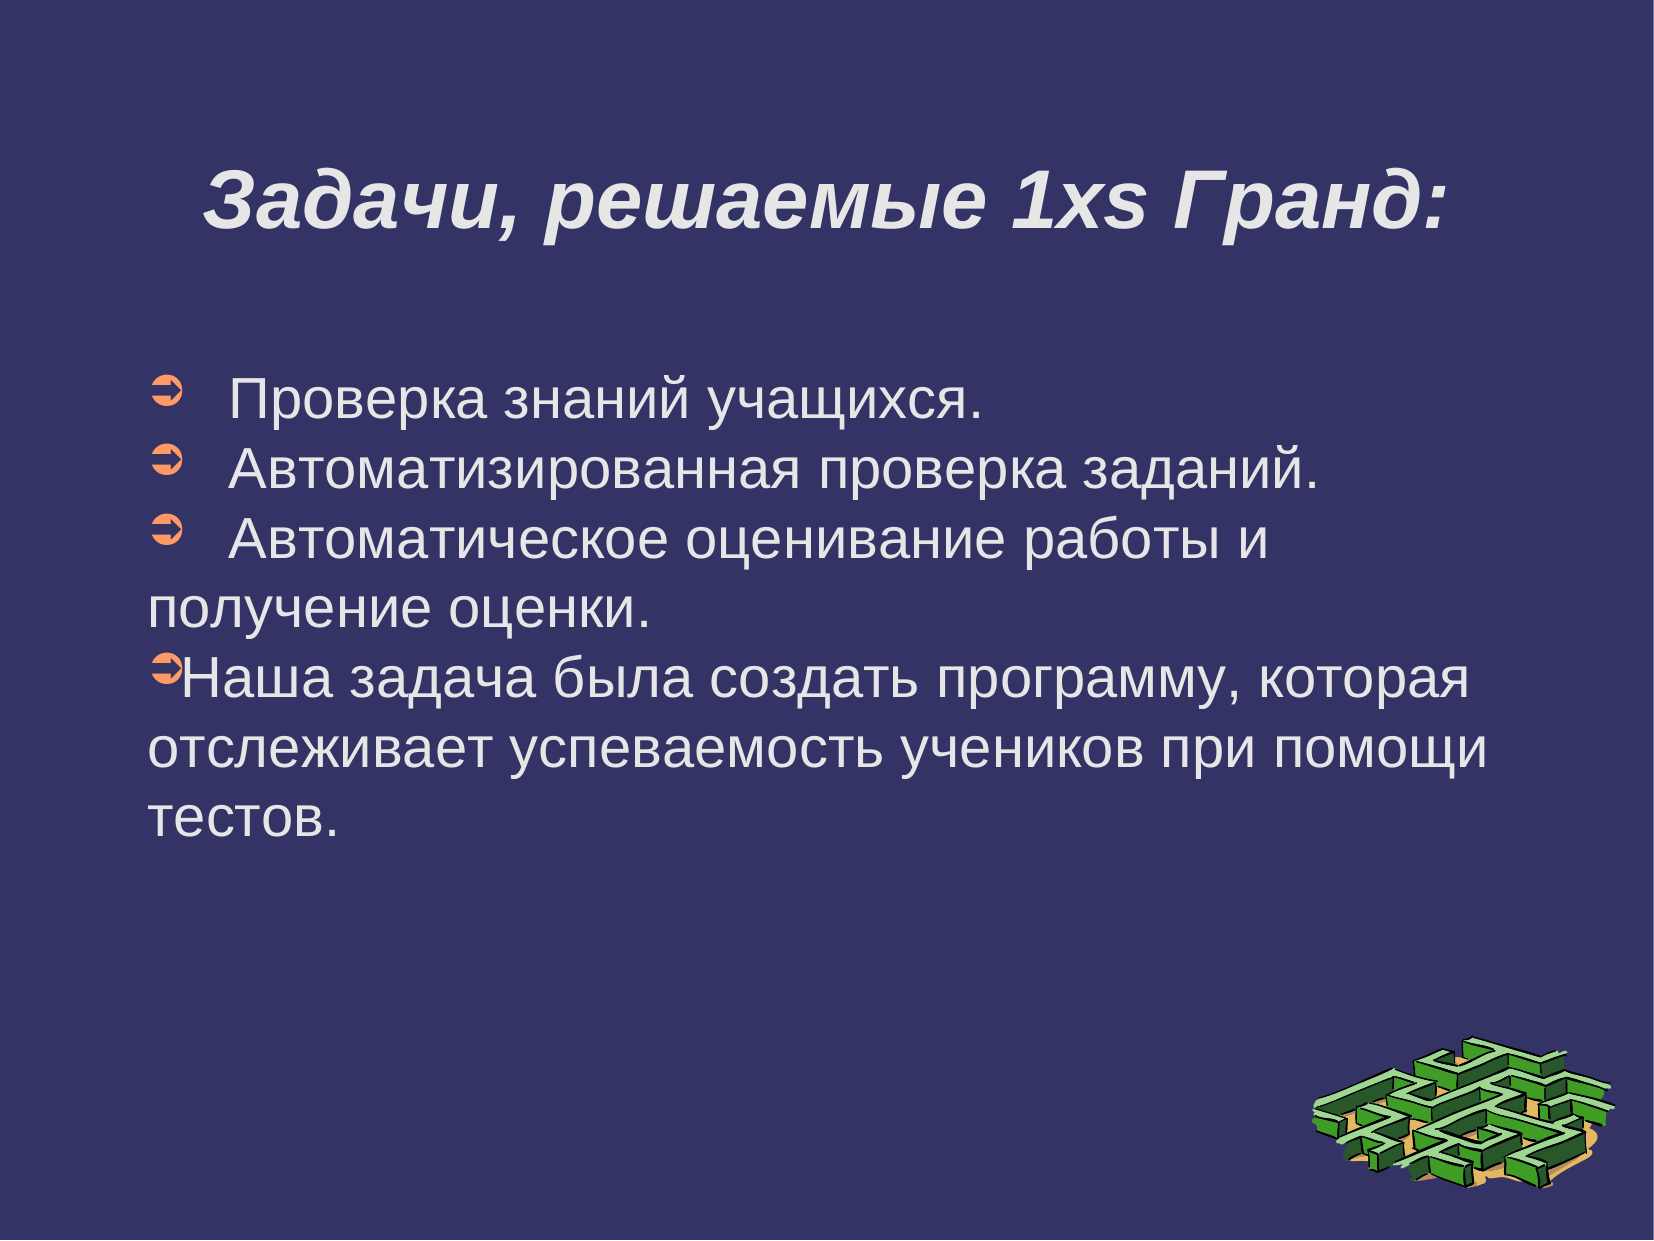

# Задачи, решаемые 1xs Гранд:
 Проверка знаний учащихся.
 Автоматизированная проверка заданий.
 Автоматическое оценивание работы и получение оценки.
Наша задача была создать программу, которая отслеживает успеваемость учеников при помощи тестов.